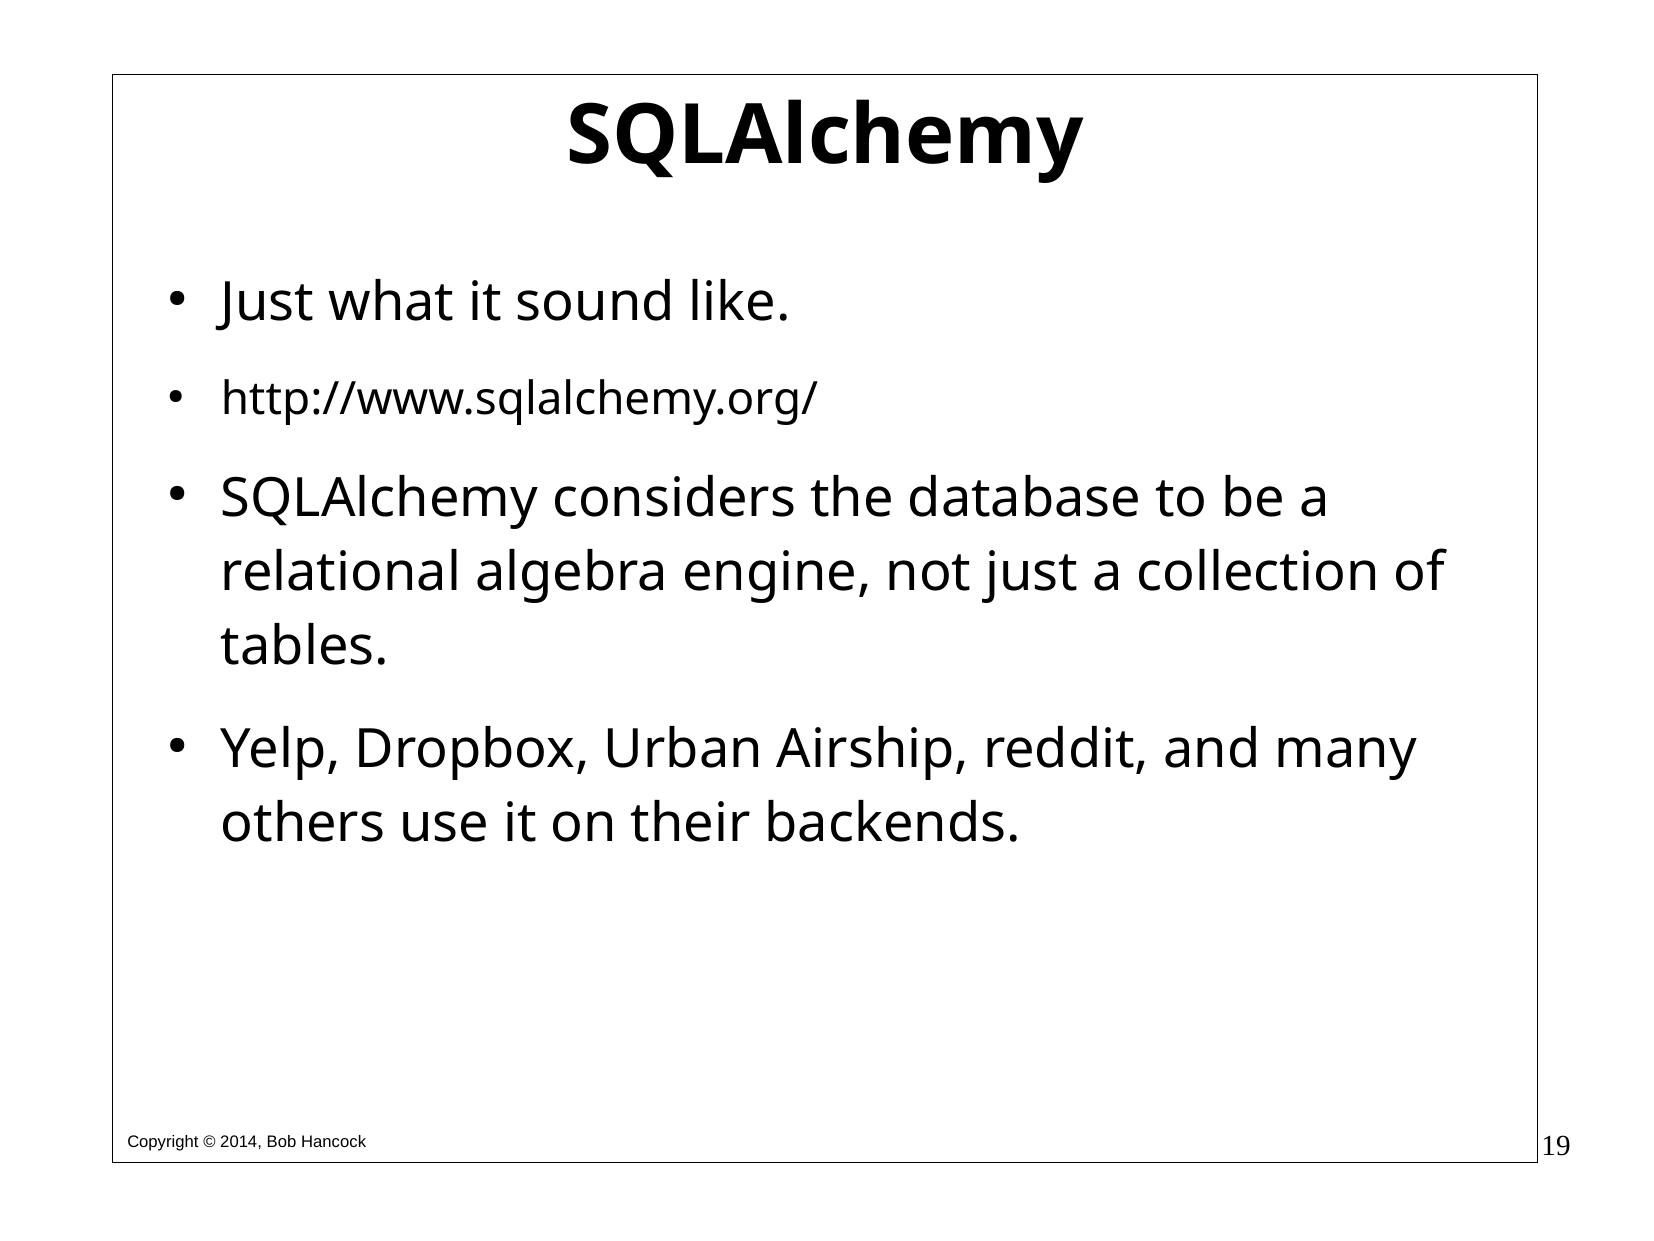

# SQLAlchemy
Just what it sound like.
http://www.sqlalchemy.org/
SQLAlchemy considers the database to be a relational algebra engine, not just a collection of tables.
Yelp, Dropbox, Urban Airship, reddit, and many others use it on their backends.
Copyright © 2014, Bob Hancock
19